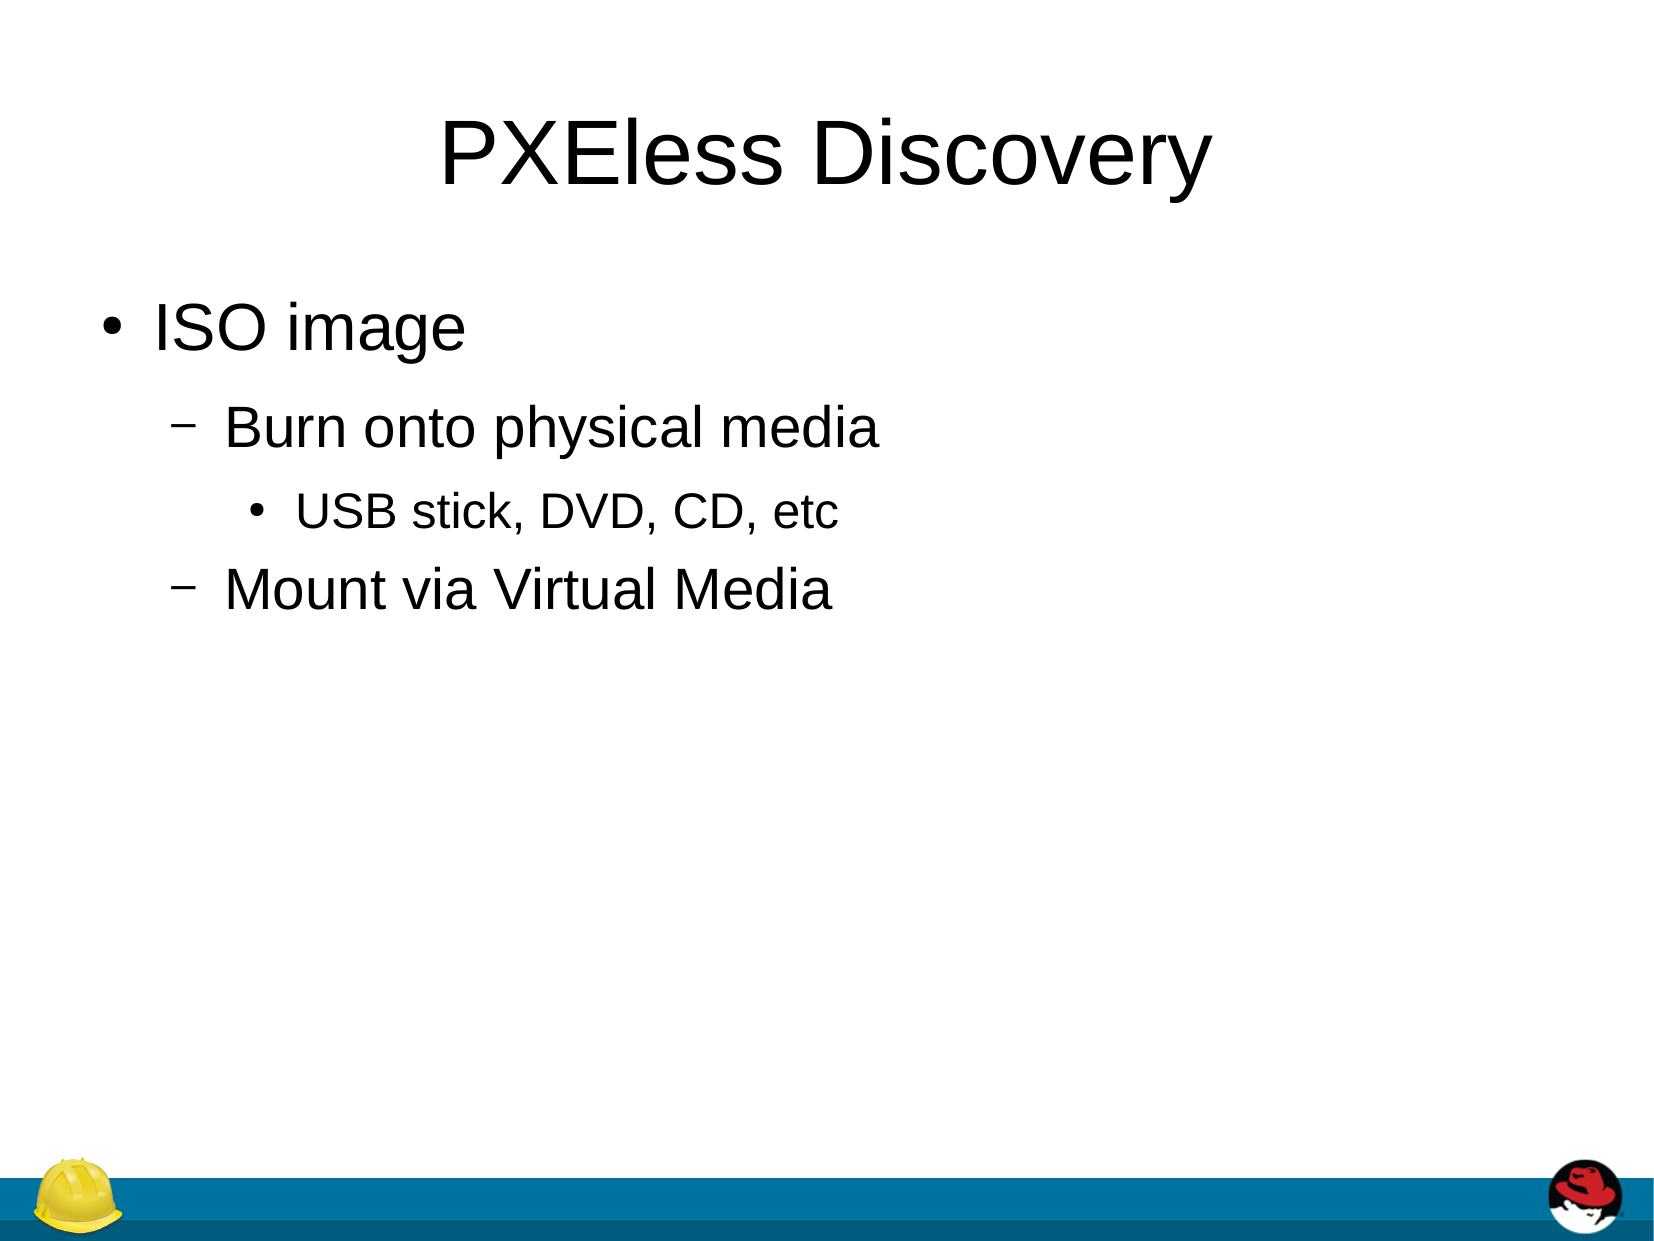

# PXEless Discovery
ISO image
Burn onto physical media
USB stick, DVD, CD, etc
Mount via Virtual Media